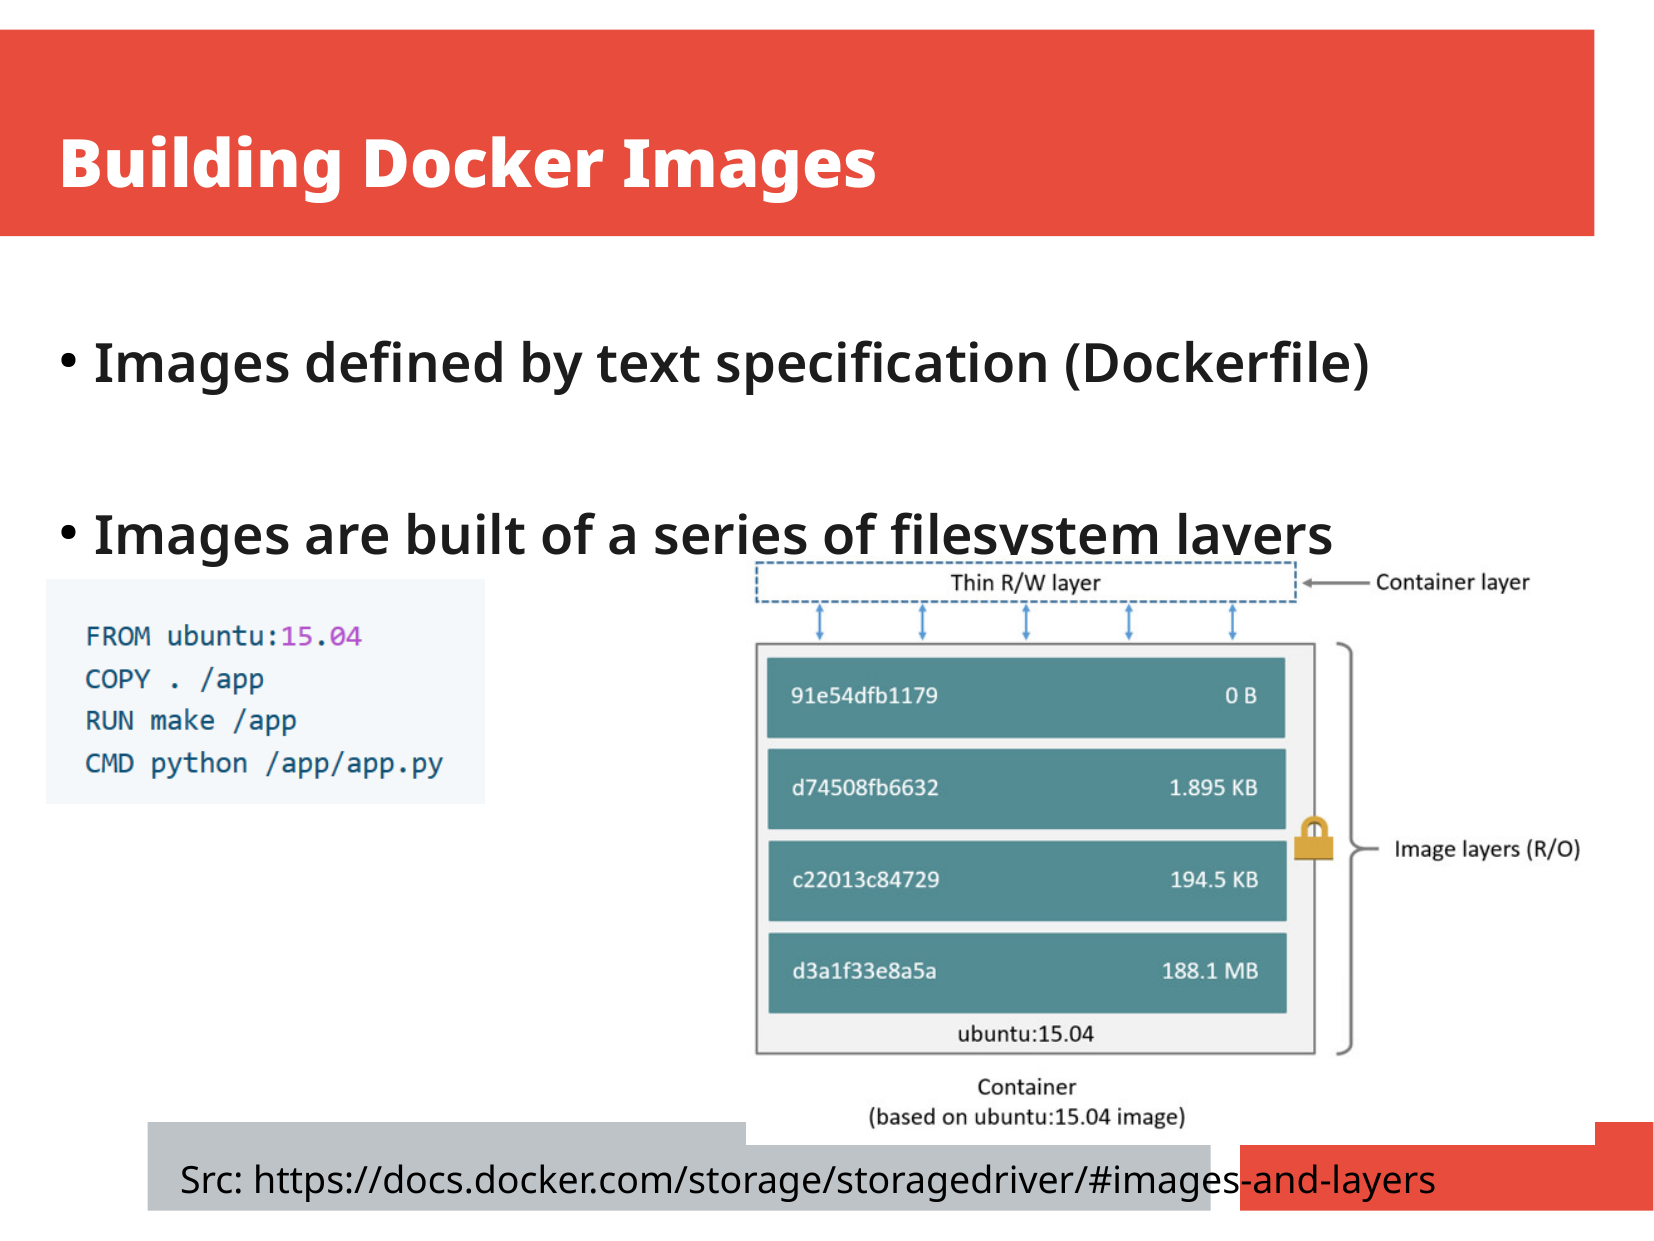

# Building Docker Images
Images defined by text specification (Dockerfile)
Images are built of a series of filesystem layers
Src: https://docs.docker.com/storage/storagedriver/#images-and-layers